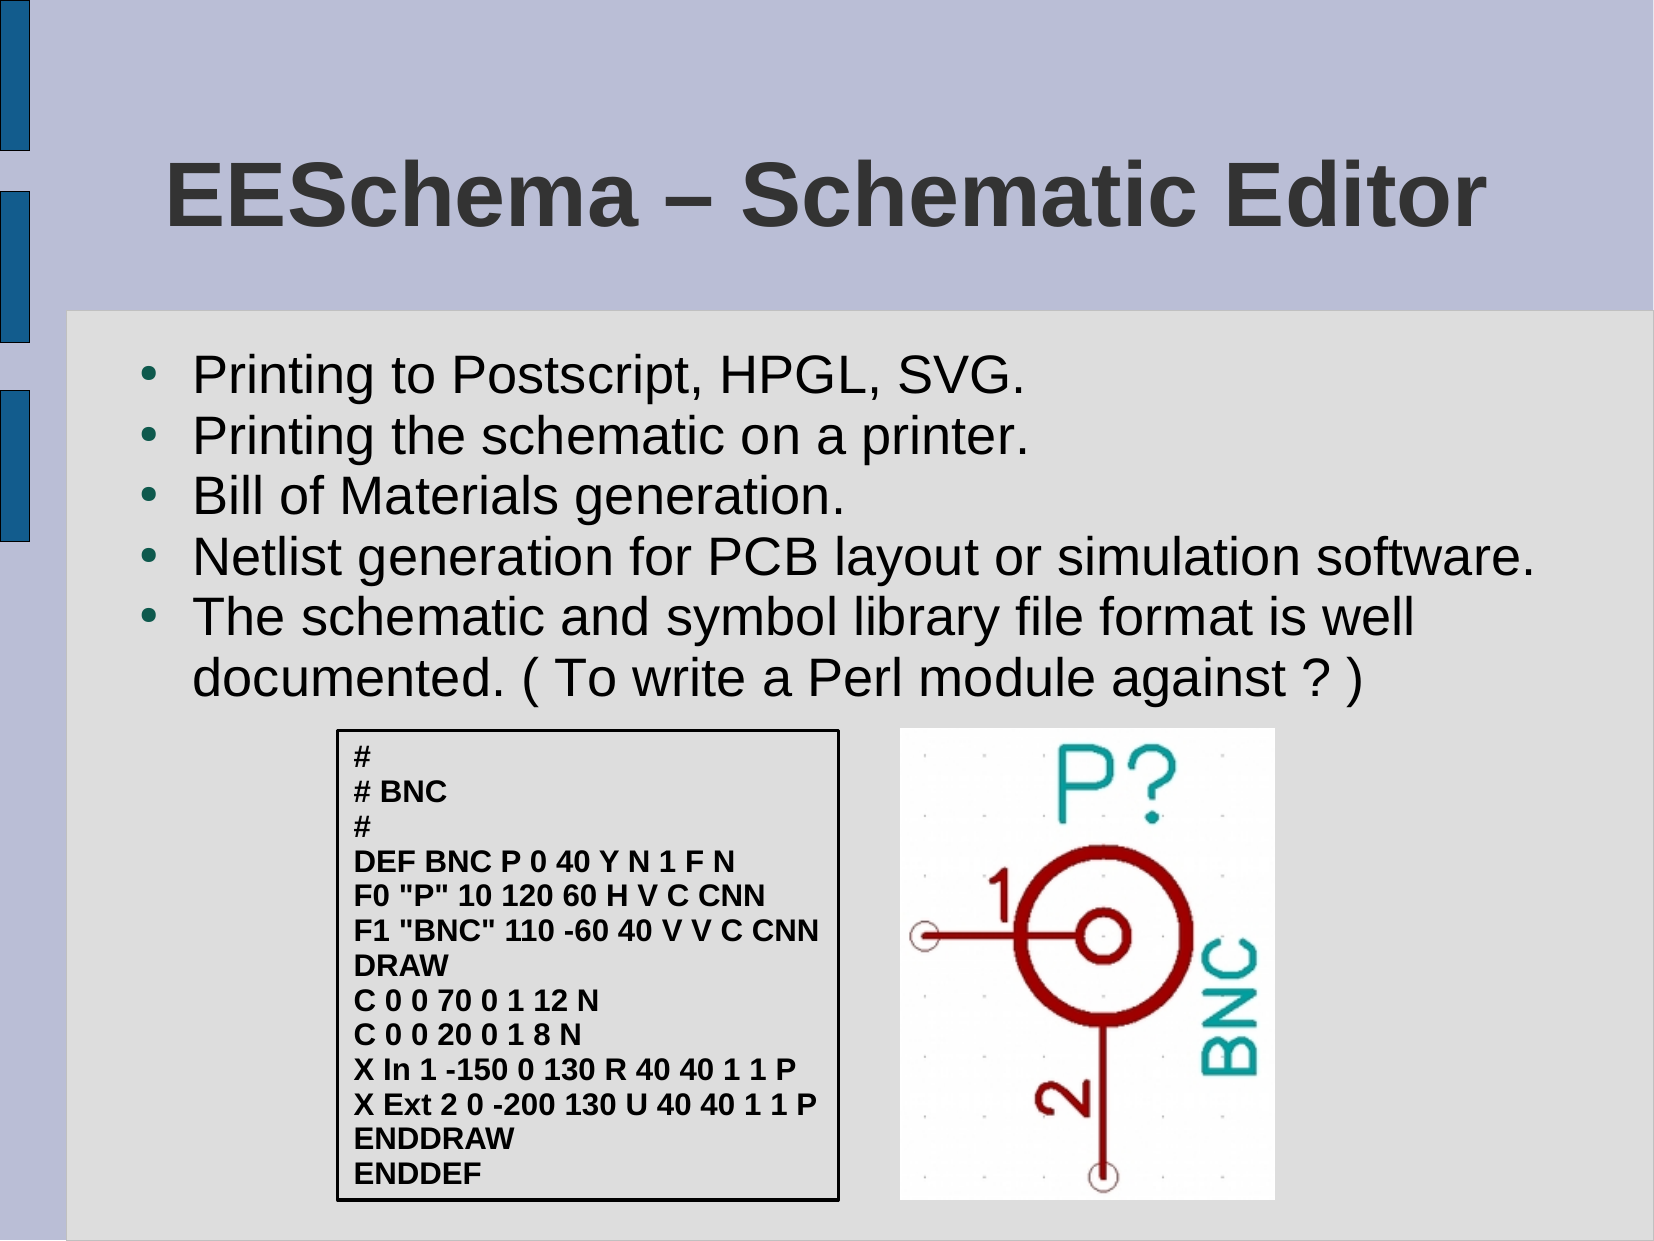

# EESchema – Schematic Editor
Printing to Postscript, HPGL, SVG.
Printing the schematic on a printer.
Bill of Materials generation.
Netlist generation for PCB layout or simulation software.
The schematic and symbol library file format is well documented. ( To write a Perl module against ? )
#
# BNC
#
DEF BNC P 0 40 Y N 1 F N
F0 "P" 10 120 60 H V C CNN
F1 "BNC" 110 -60 40 V V C CNN
DRAW
C 0 0 70 0 1 12 N
C 0 0 20 0 1 8 N
X In 1 -150 0 130 R 40 40 1 1 P
X Ext 2 0 -200 130 U 40 40 1 1 P
ENDDRAW
ENDDEF